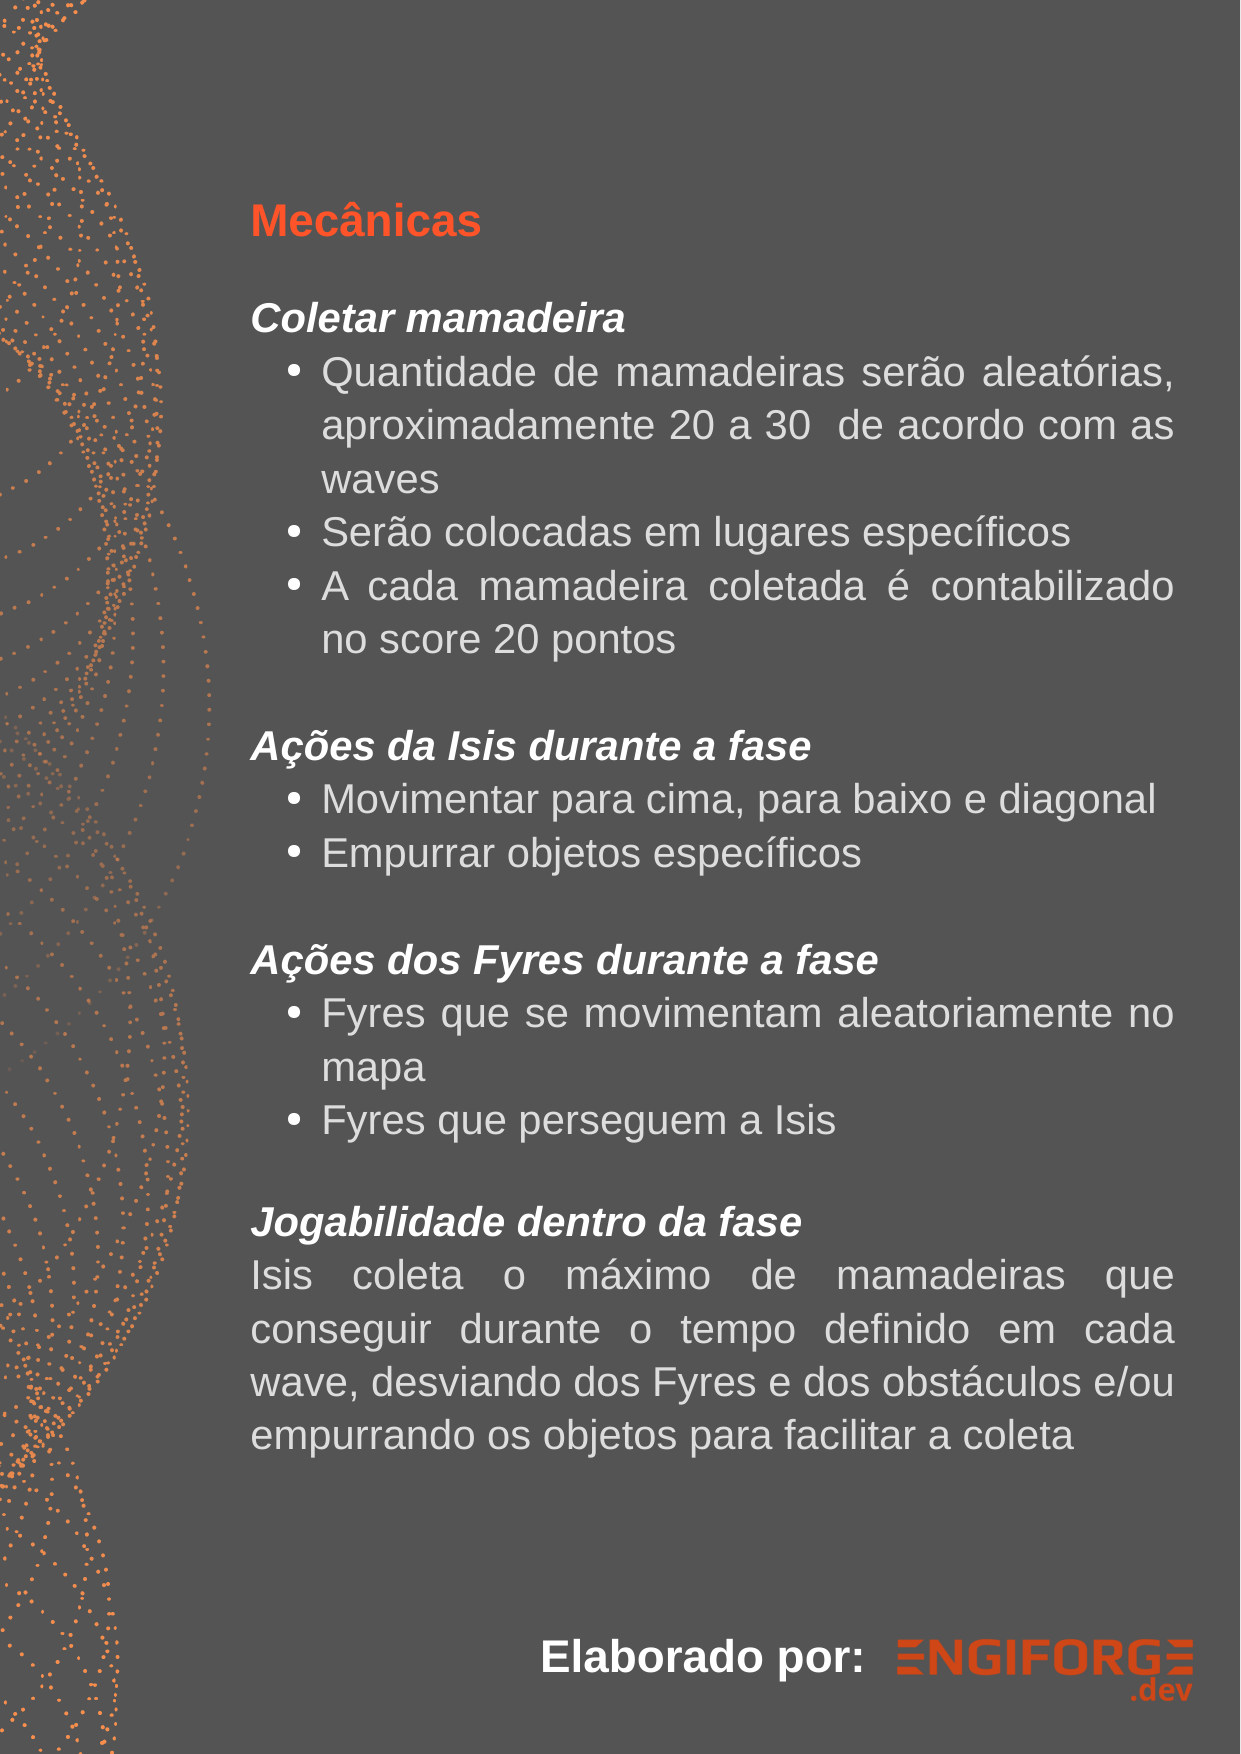

Mecânicas
Coletar mamadeira
Quantidade de mamadeiras serão aleatórias, aproximadamente 20 a 30 de acordo com as waves
Serão colocadas em lugares específicos
A cada mamadeira coletada é contabilizado no score 20 pontos
Ações da Isis durante a fase
Movimentar para cima, para baixo e diagonal
Empurrar objetos específicos
Ações dos Fyres durante a fase
Fyres que se movimentam aleatoriamente no mapa
Fyres que perseguem a Isis
Jogabilidade dentro da fase
Isis coleta o máximo de mamadeiras que conseguir durante o tempo definido em cada wave, desviando dos Fyres e dos obstáculos e/ou empurrando os objetos para facilitar a coleta
Elaborado por: